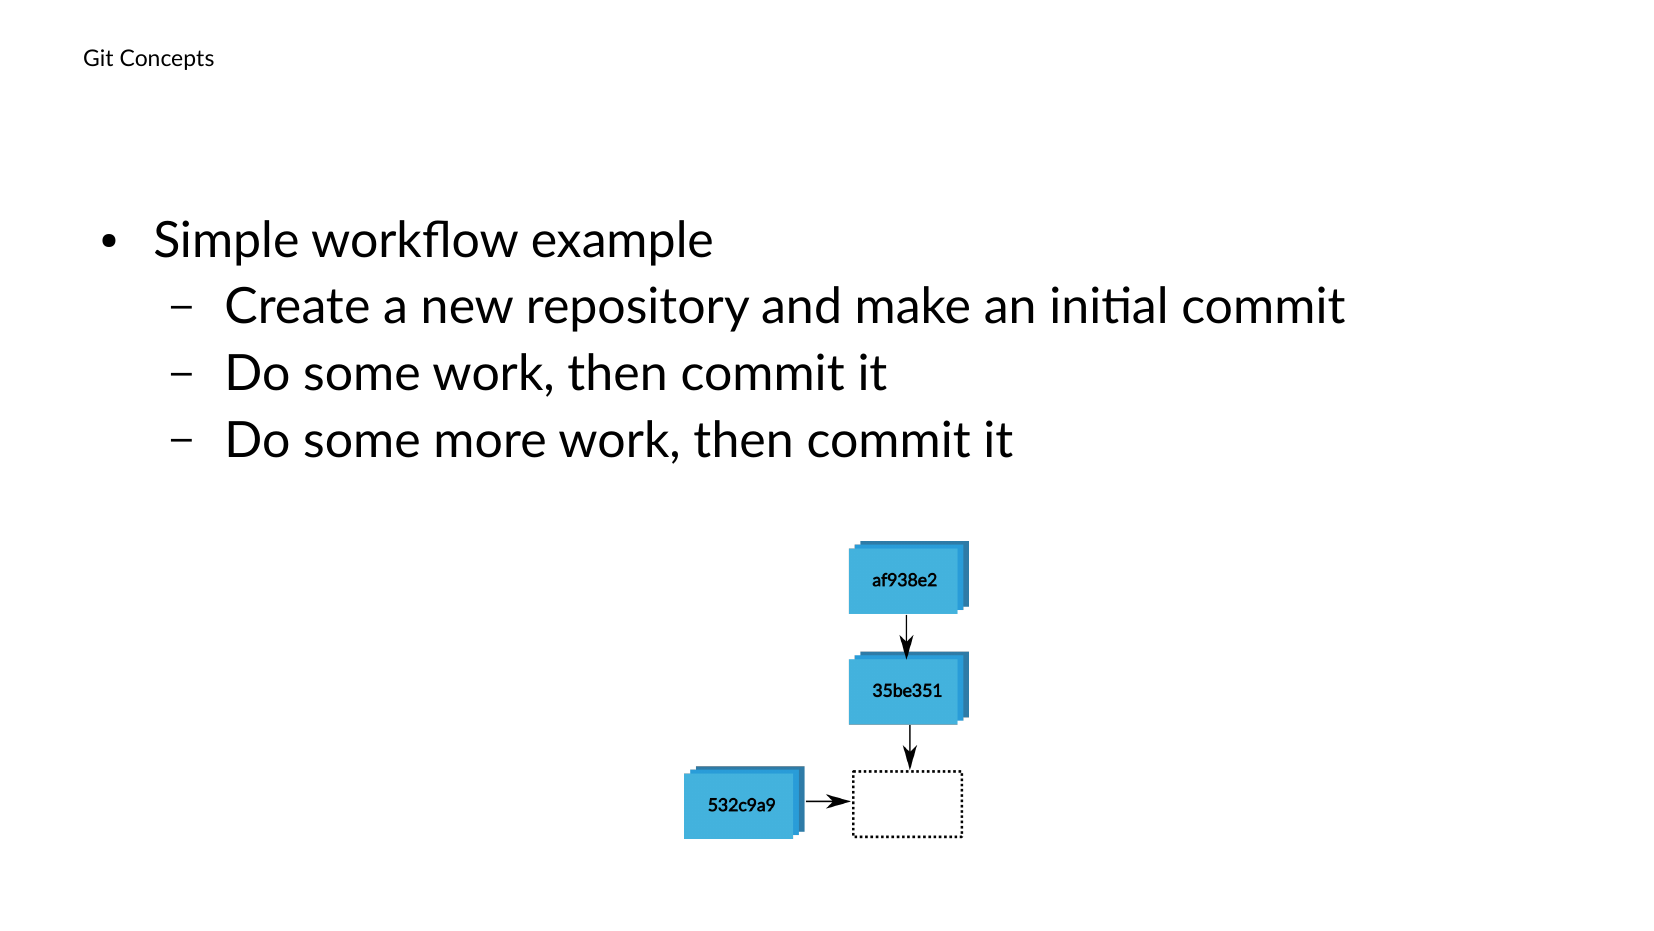

# Git Concepts
Simple workflow example
Create a new repository and make an initial commit
Do some work, then commit it
Do some more work, then commit it